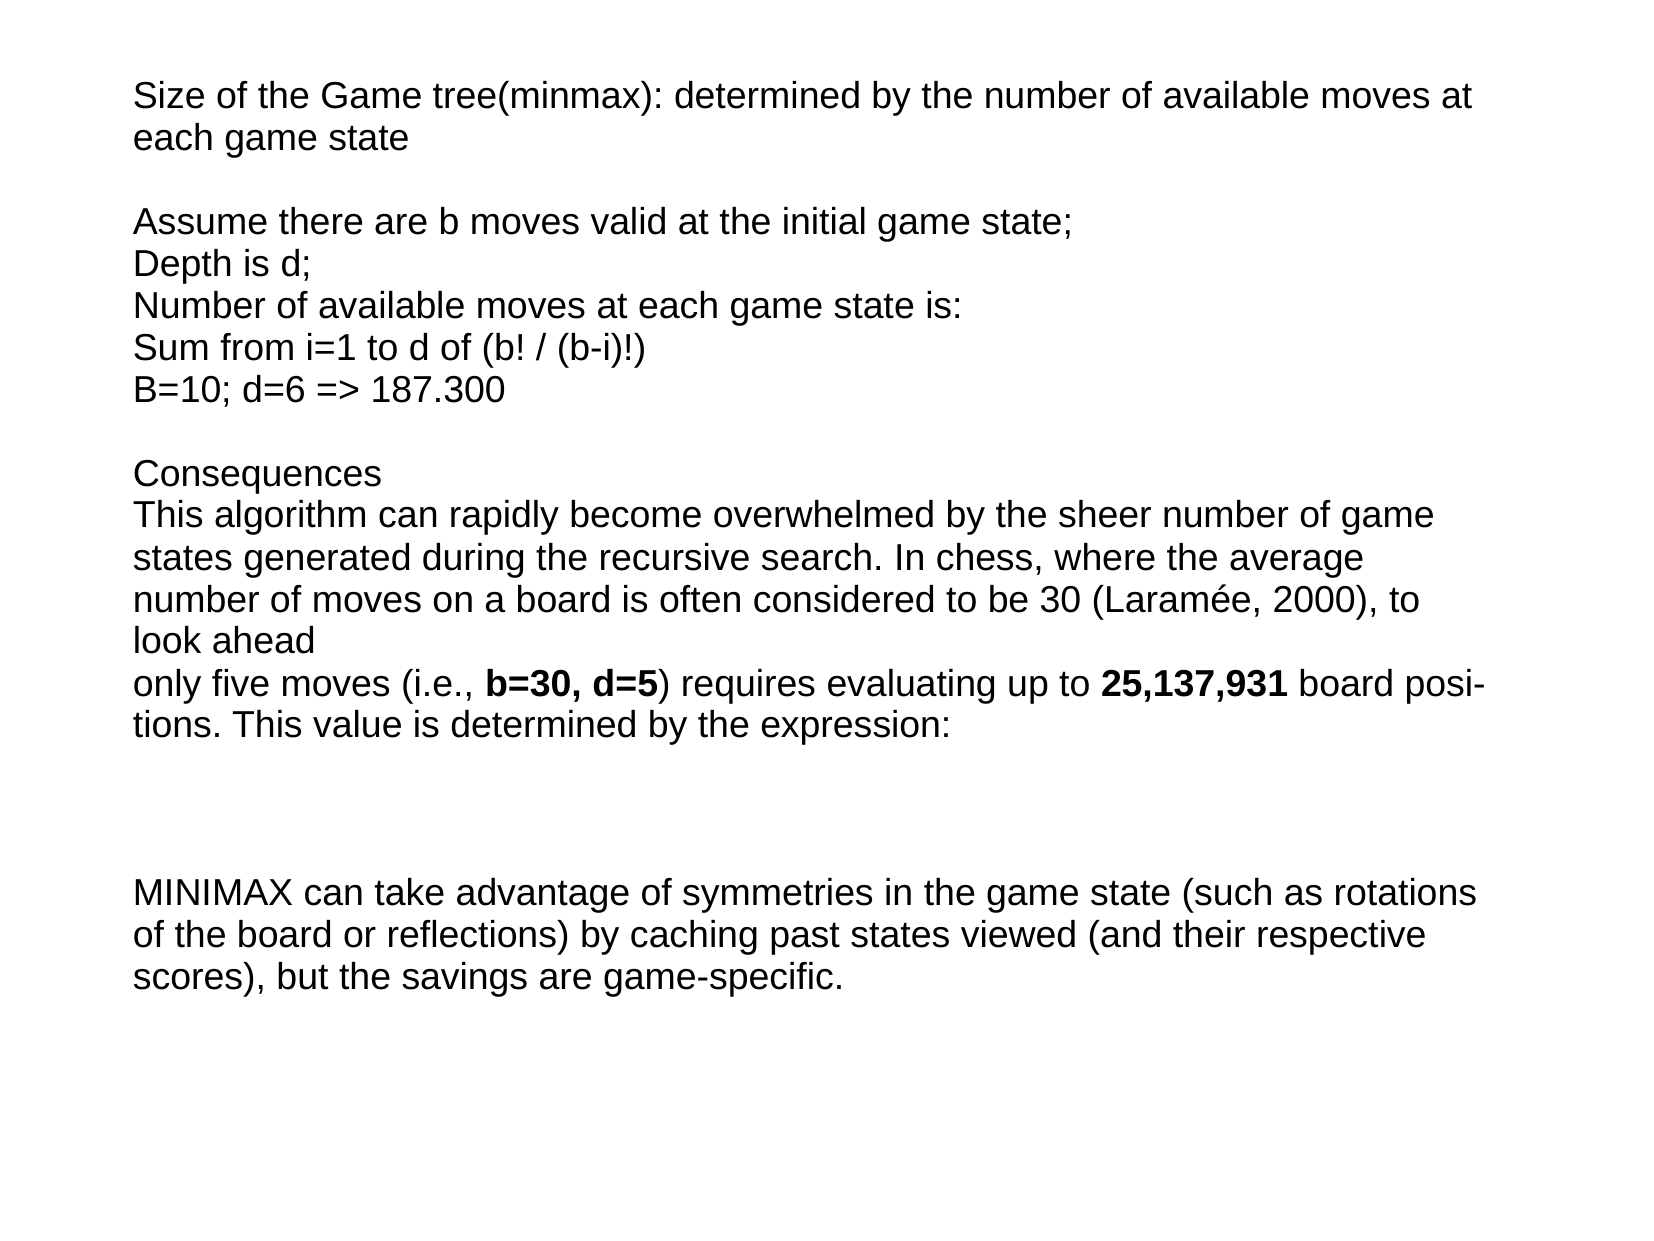

Size of the Game tree(minmax): determined by the number of available moves at each game state
Assume there are b moves valid at the initial game state;
Depth is d;
Number of available moves at each game state is:
Sum from i=1 to d of (b! / (b-i)!)
B=10; d=6 => 187.300
Consequences
This algorithm can rapidly become overwhelmed by the sheer number of game
states generated during the recursive search. In chess, where the average number of moves on a board is often considered to be 30 (Laramée, 2000), to look ahead
only five moves (i.e., b=30, d=5) requires evaluating up to 25,137,931 board posi-
tions. This value is determined by the expression:
MINIMAX can take advantage of symmetries in the game state (such as rotations
of the board or reflections) by caching past states viewed (and their respective
scores), but the savings are game-specific.